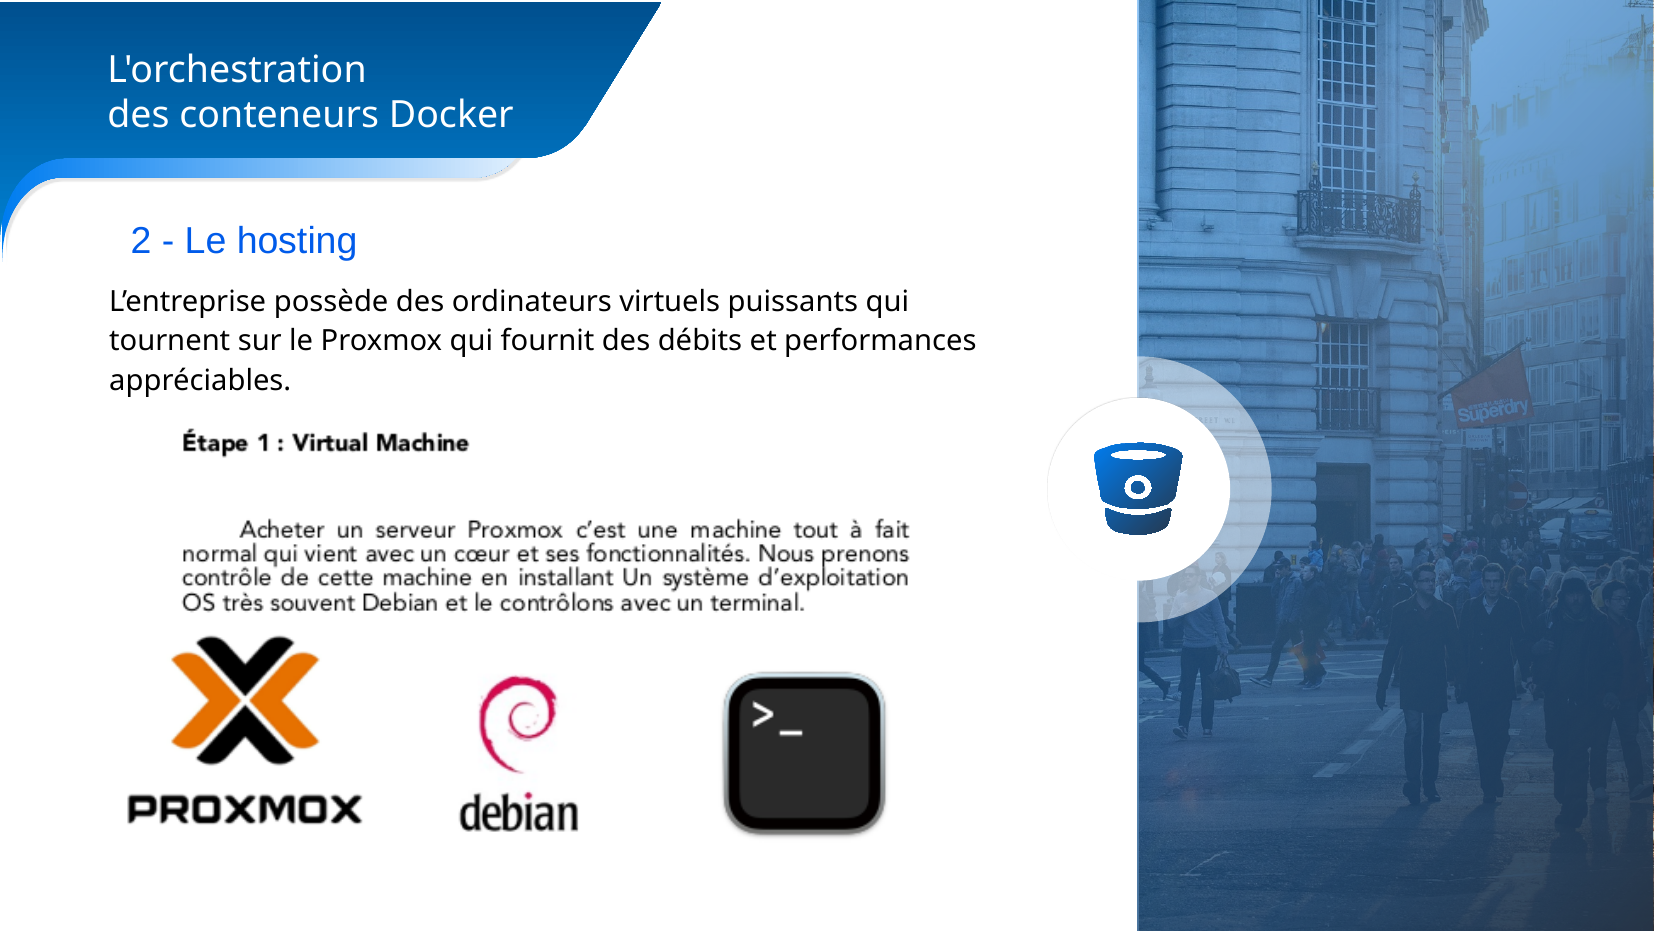

L'orchestration
des conteneurs Docker
2 - Le hosting
L’entreprise possède des ordinateurs virtuels puissants qui
tournent sur le Proxmox qui fournit des débits et performances
appréciables.